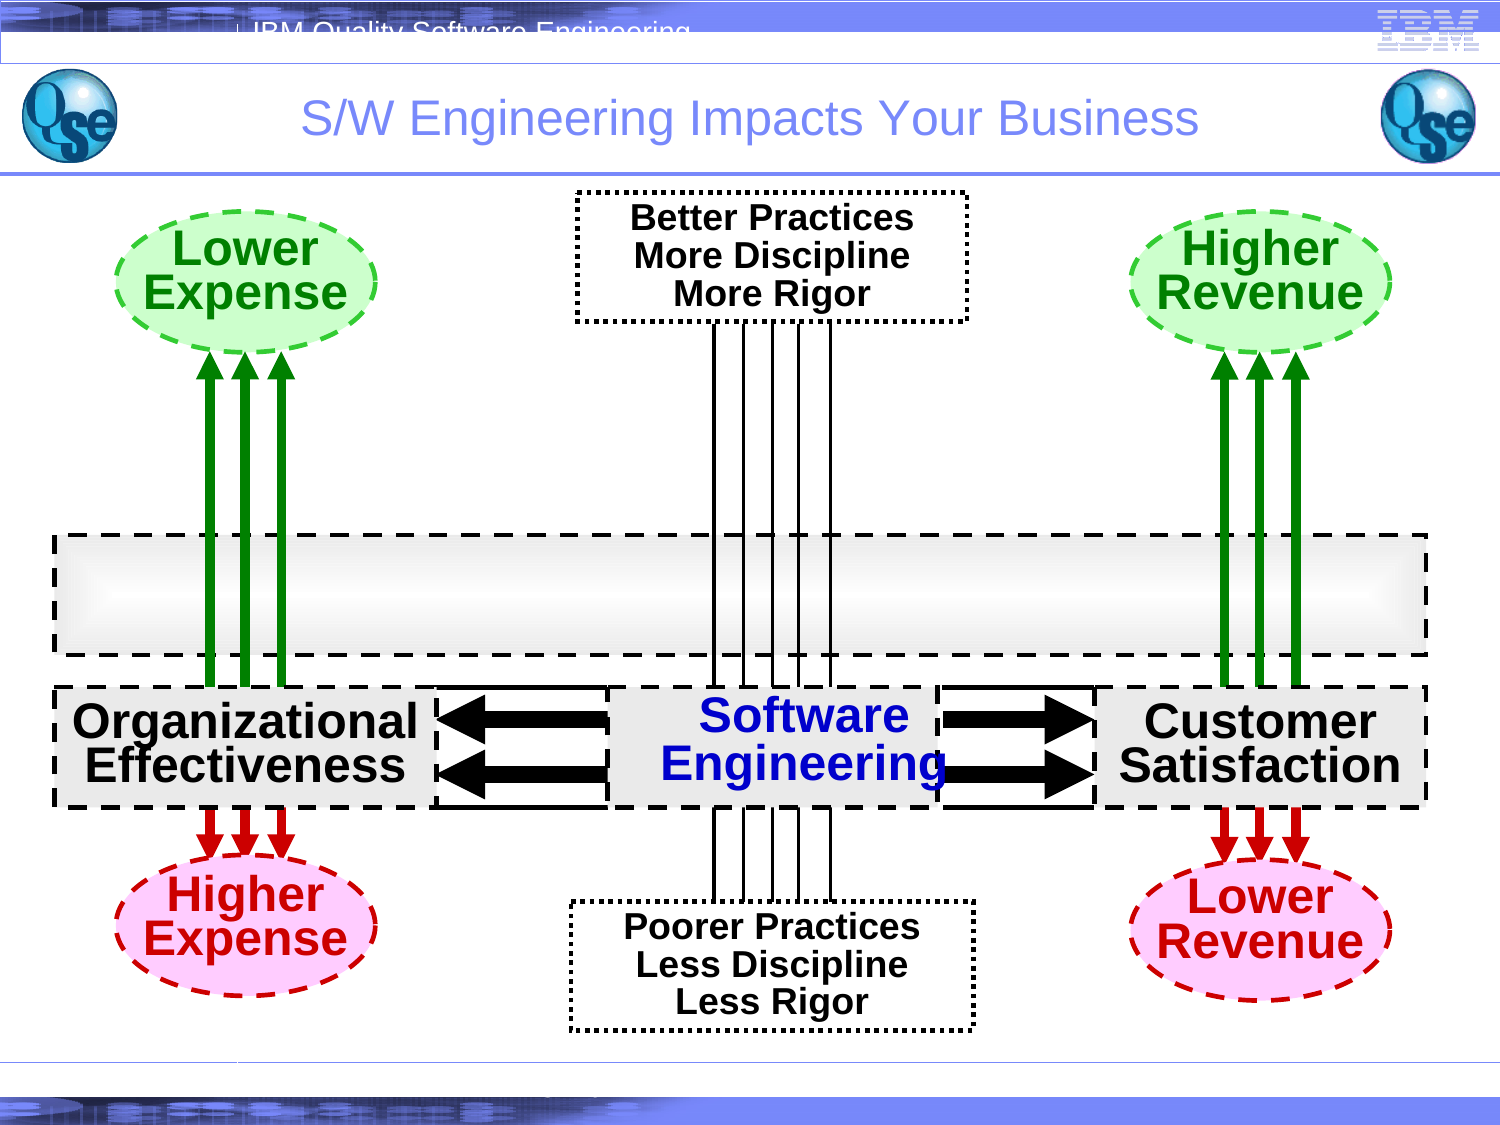

S/W Engineering Impacts Your Business
Better Practices
More Discipline
More Rigor
Poorer Practices
Less Discipline
Less Rigor
Lower
Expense
Higher
Expense
Higher
Revenue
Lower
Revenue
Organizational
Effectiveness
Software
Engineering
Customer
Satisfaction
14